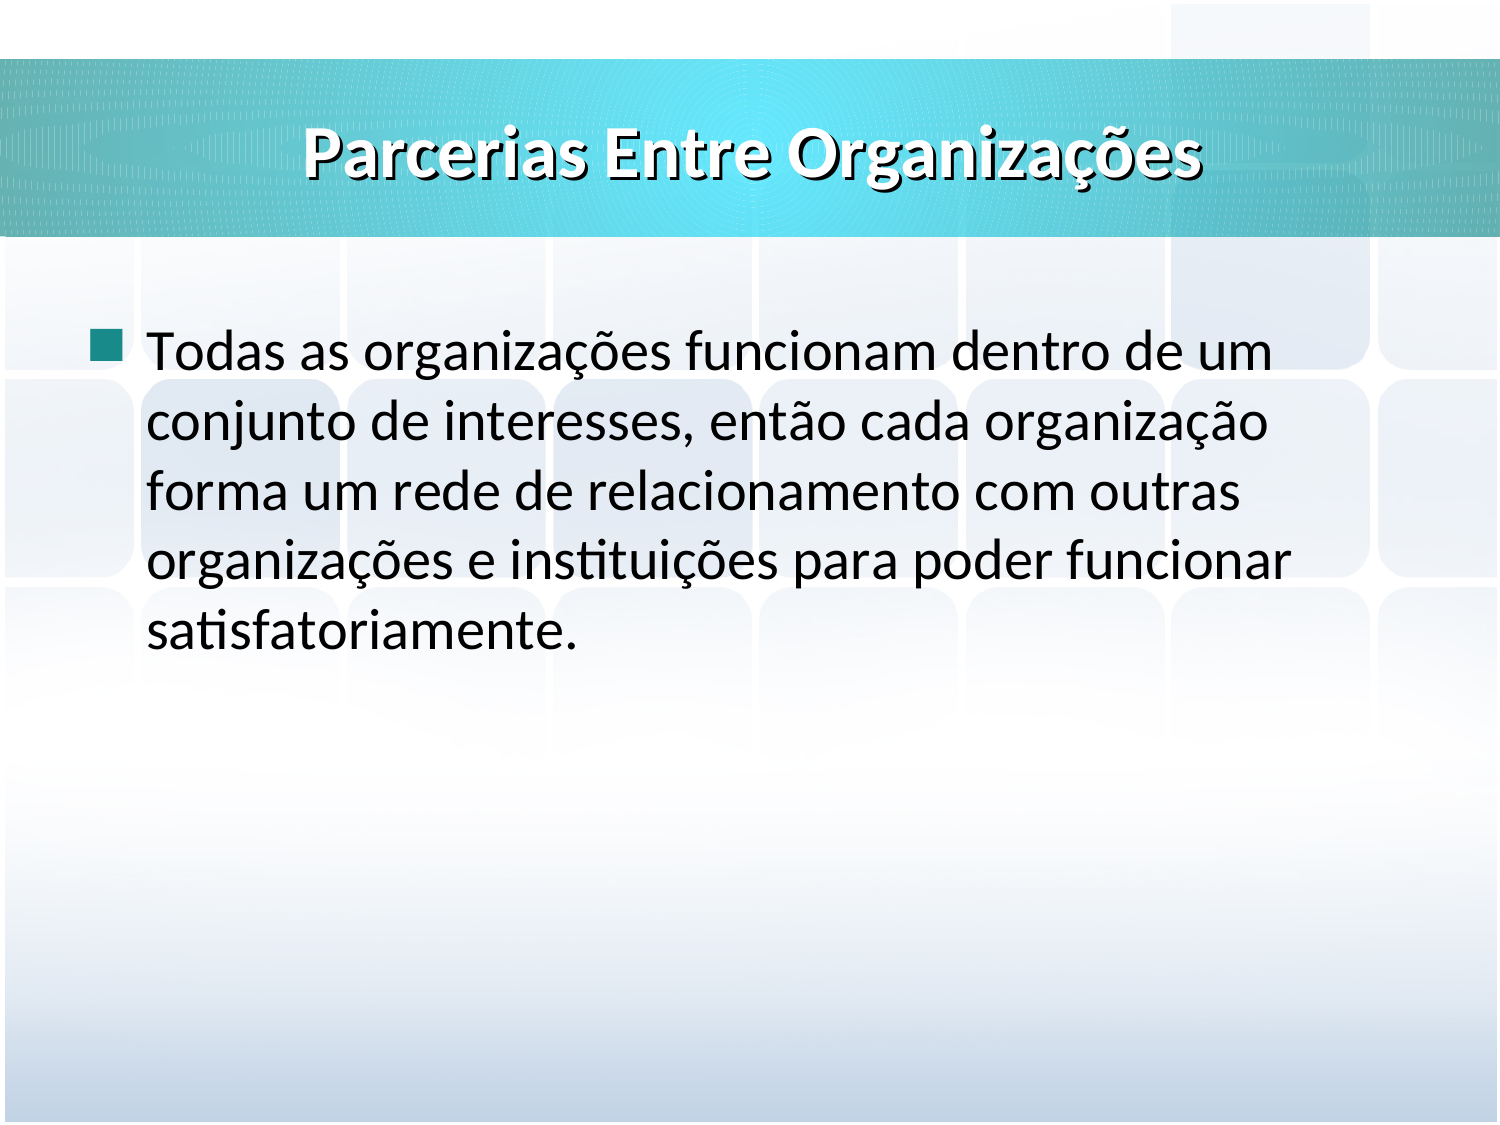

Parcerias Entre Organizações
# Todas as organizações funcionam dentro de um conjunto de interesses, então cada organização forma um rede de relacionamento com outras organizações e instituições para poder funcionar satisfatoriamente.